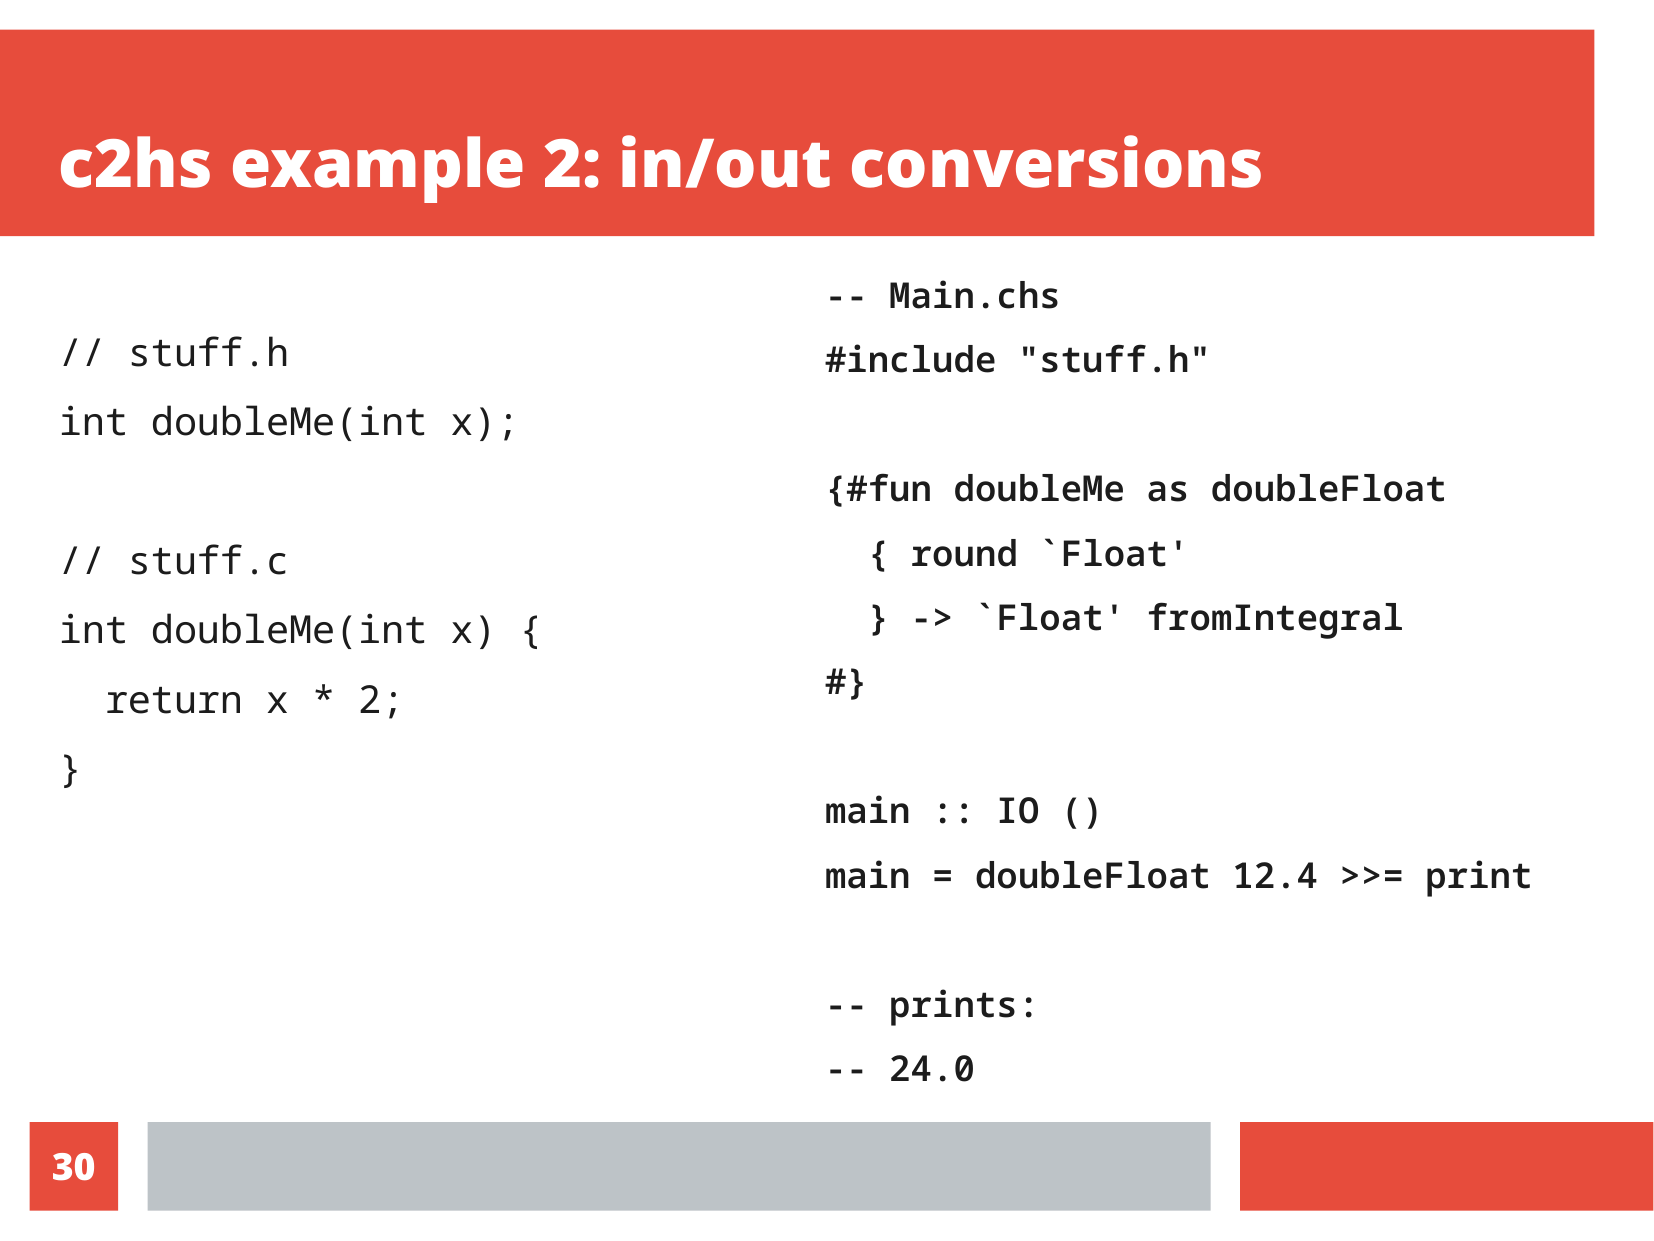

# c2hs example 2: in/out conversions
-- Main.chs
#include "stuff.h"
{#fun doubleMe as doubleFloat
 { round `Float'
 } -> `Float' fromIntegral
#}
main :: IO ()
main = doubleFloat 12.4 >>= print
-- prints:
-- 24.0
// stuff.h
int doubleMe(int x);
// stuff.c
int doubleMe(int x) {
 return x * 2;
}
30